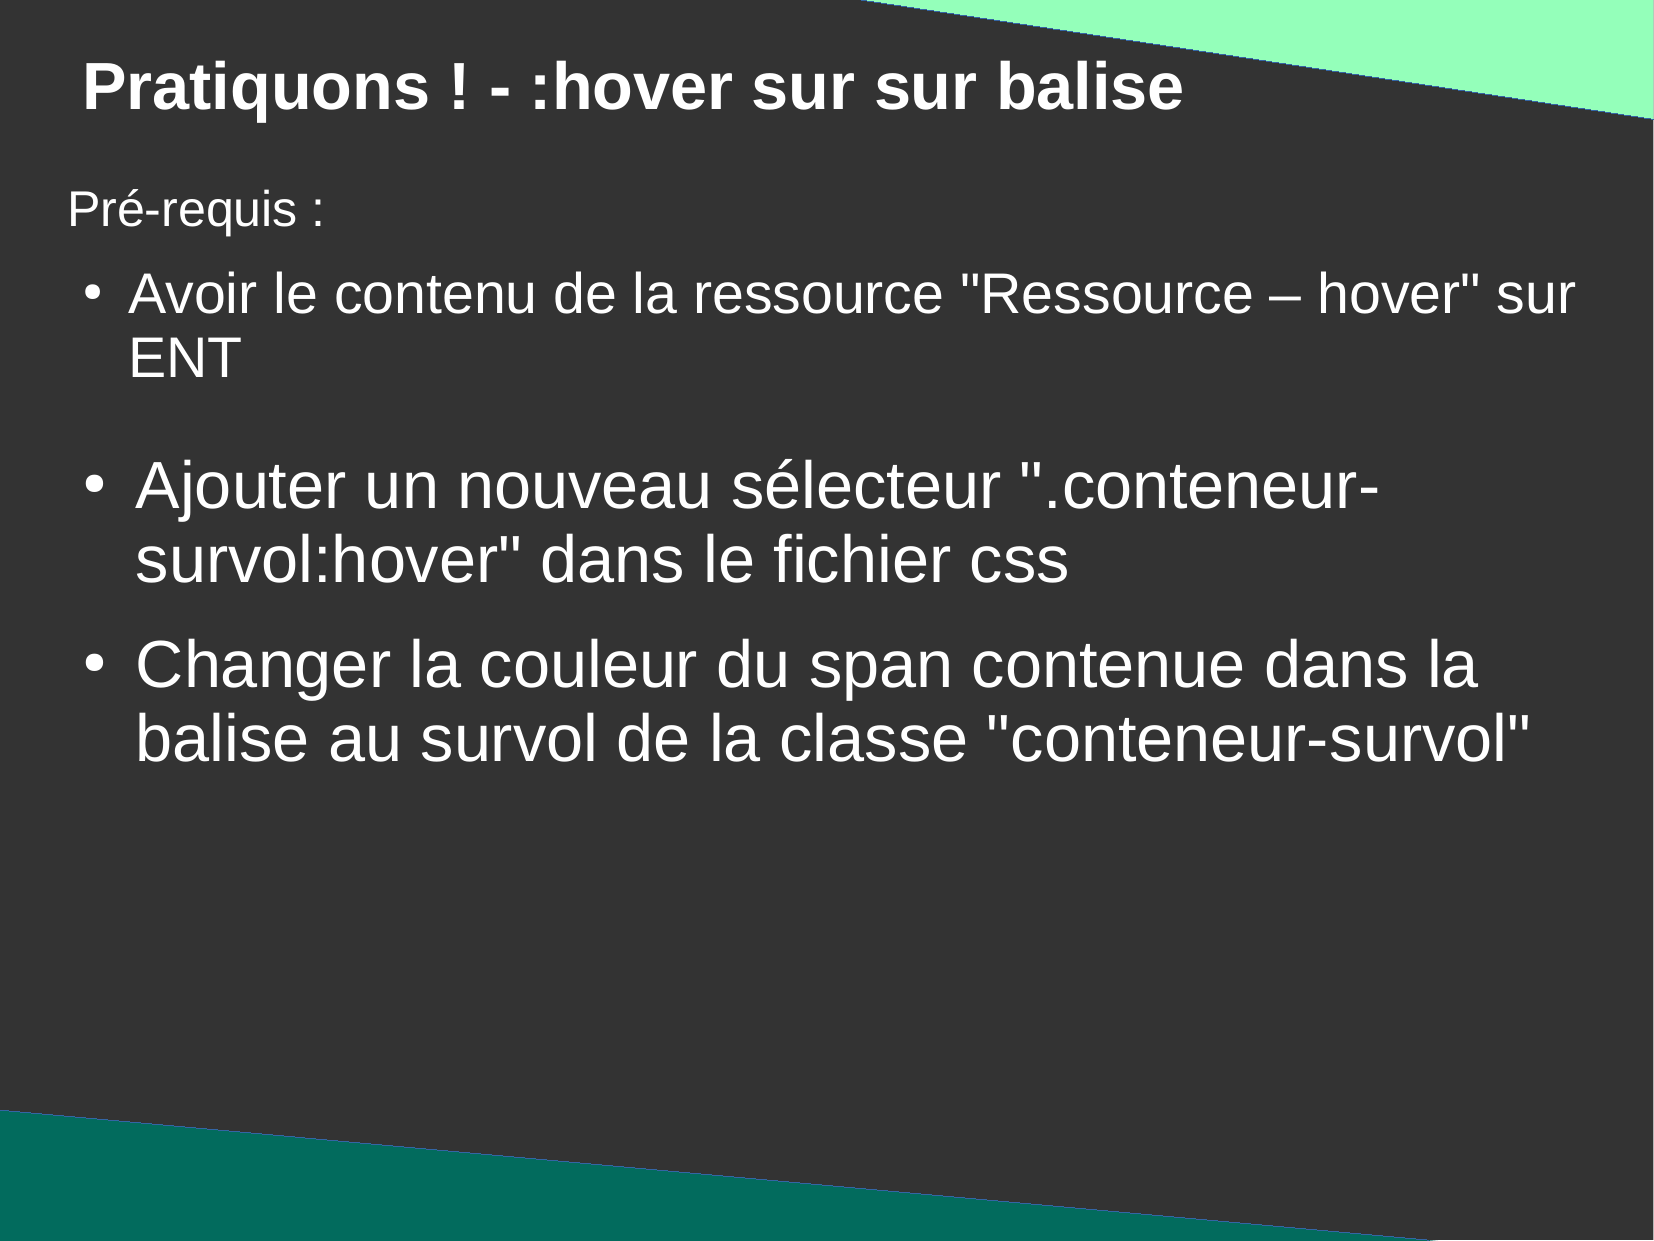

# Pratiquons ! - :hover sur sur balise
Pré-requis :
Avoir le contenu de la ressource "Ressource – hover" sur ENT
Ajouter un nouveau sélecteur ".conteneur-survol:hover" dans le fichier css
Changer la couleur du span contenue dans la balise au survol de la classe "conteneur-survol"